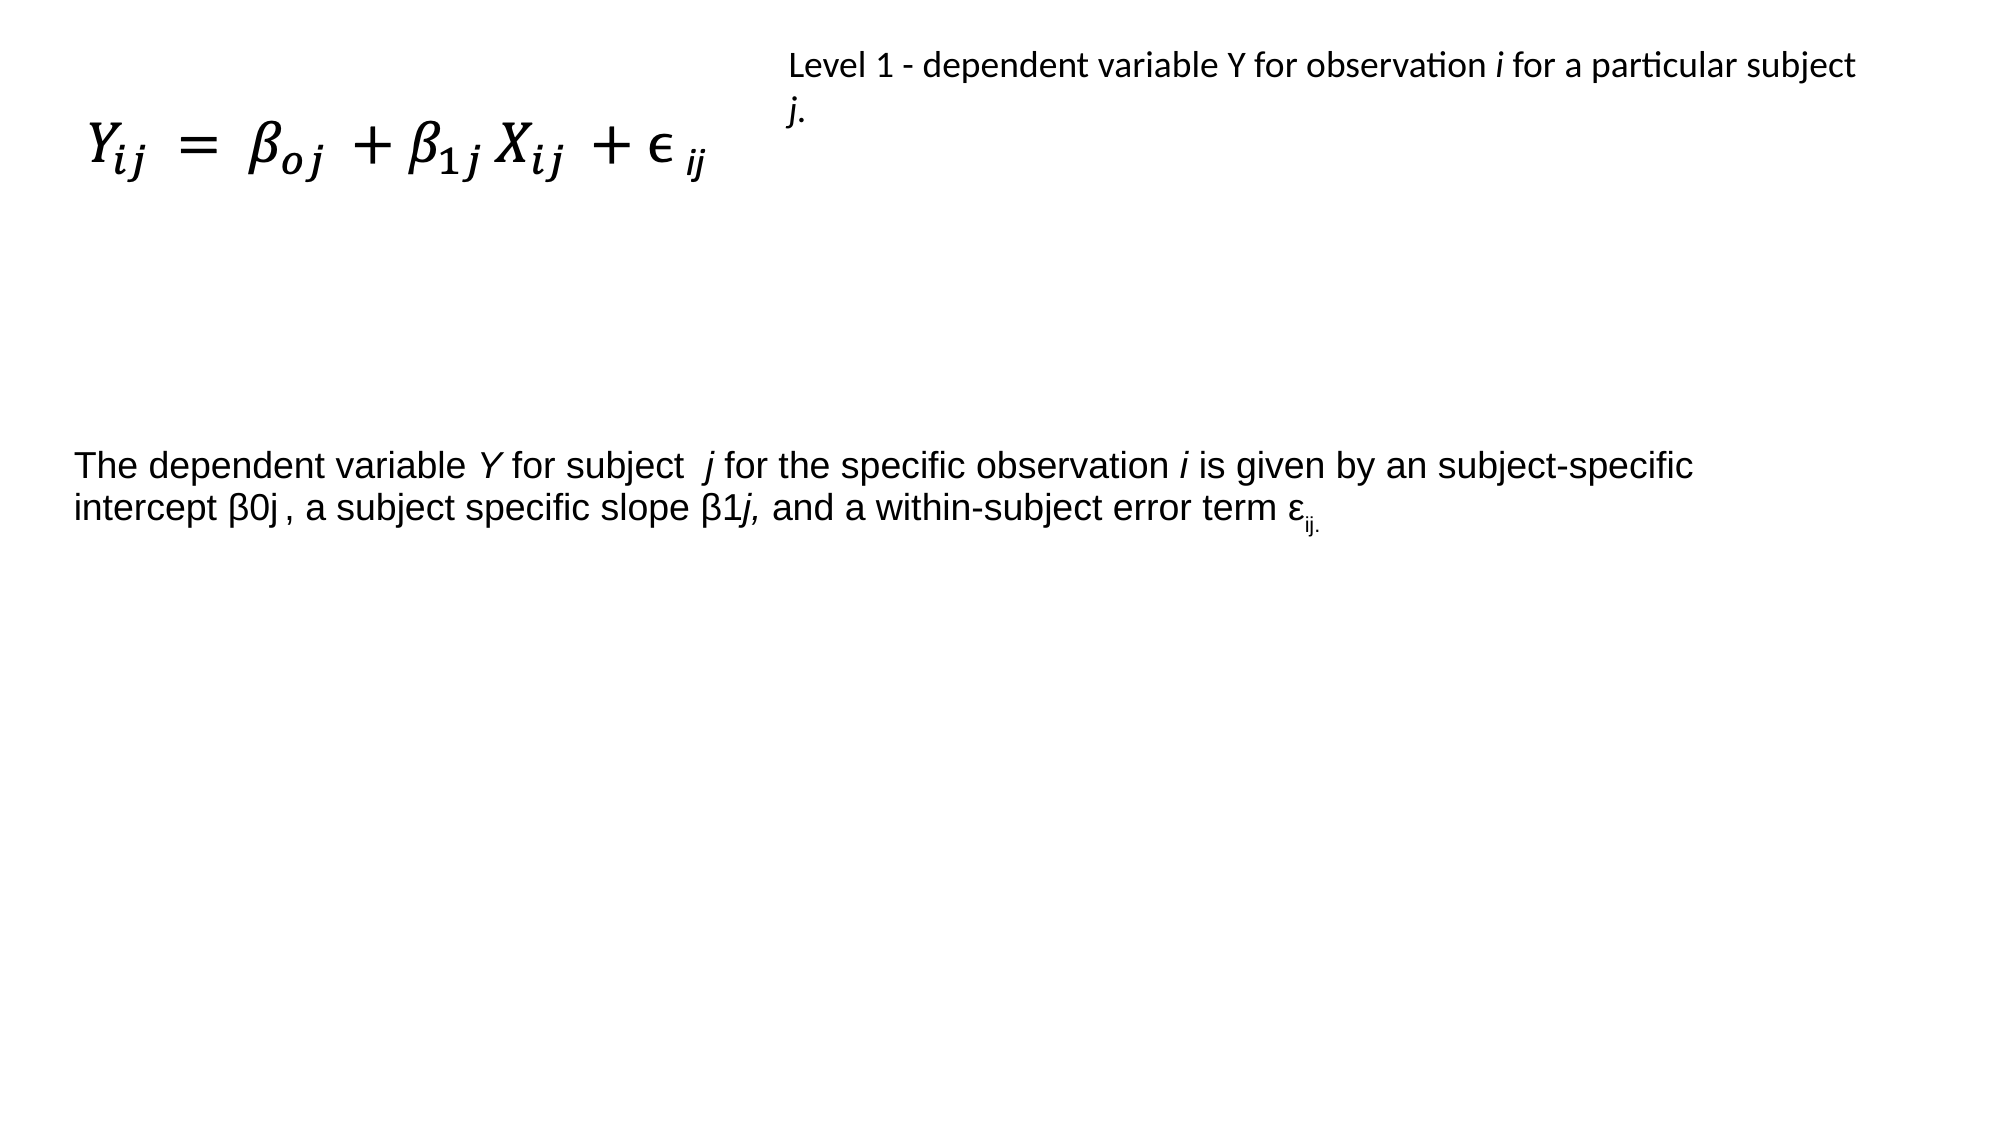

Level 1 - dependent variable Y for observation i for a particular subject j.
The dependent variable Y for subject j for the specific observation i is given by an subject-specific intercept β0j , a subject specific slope β1j, and a within-subject error term εij.